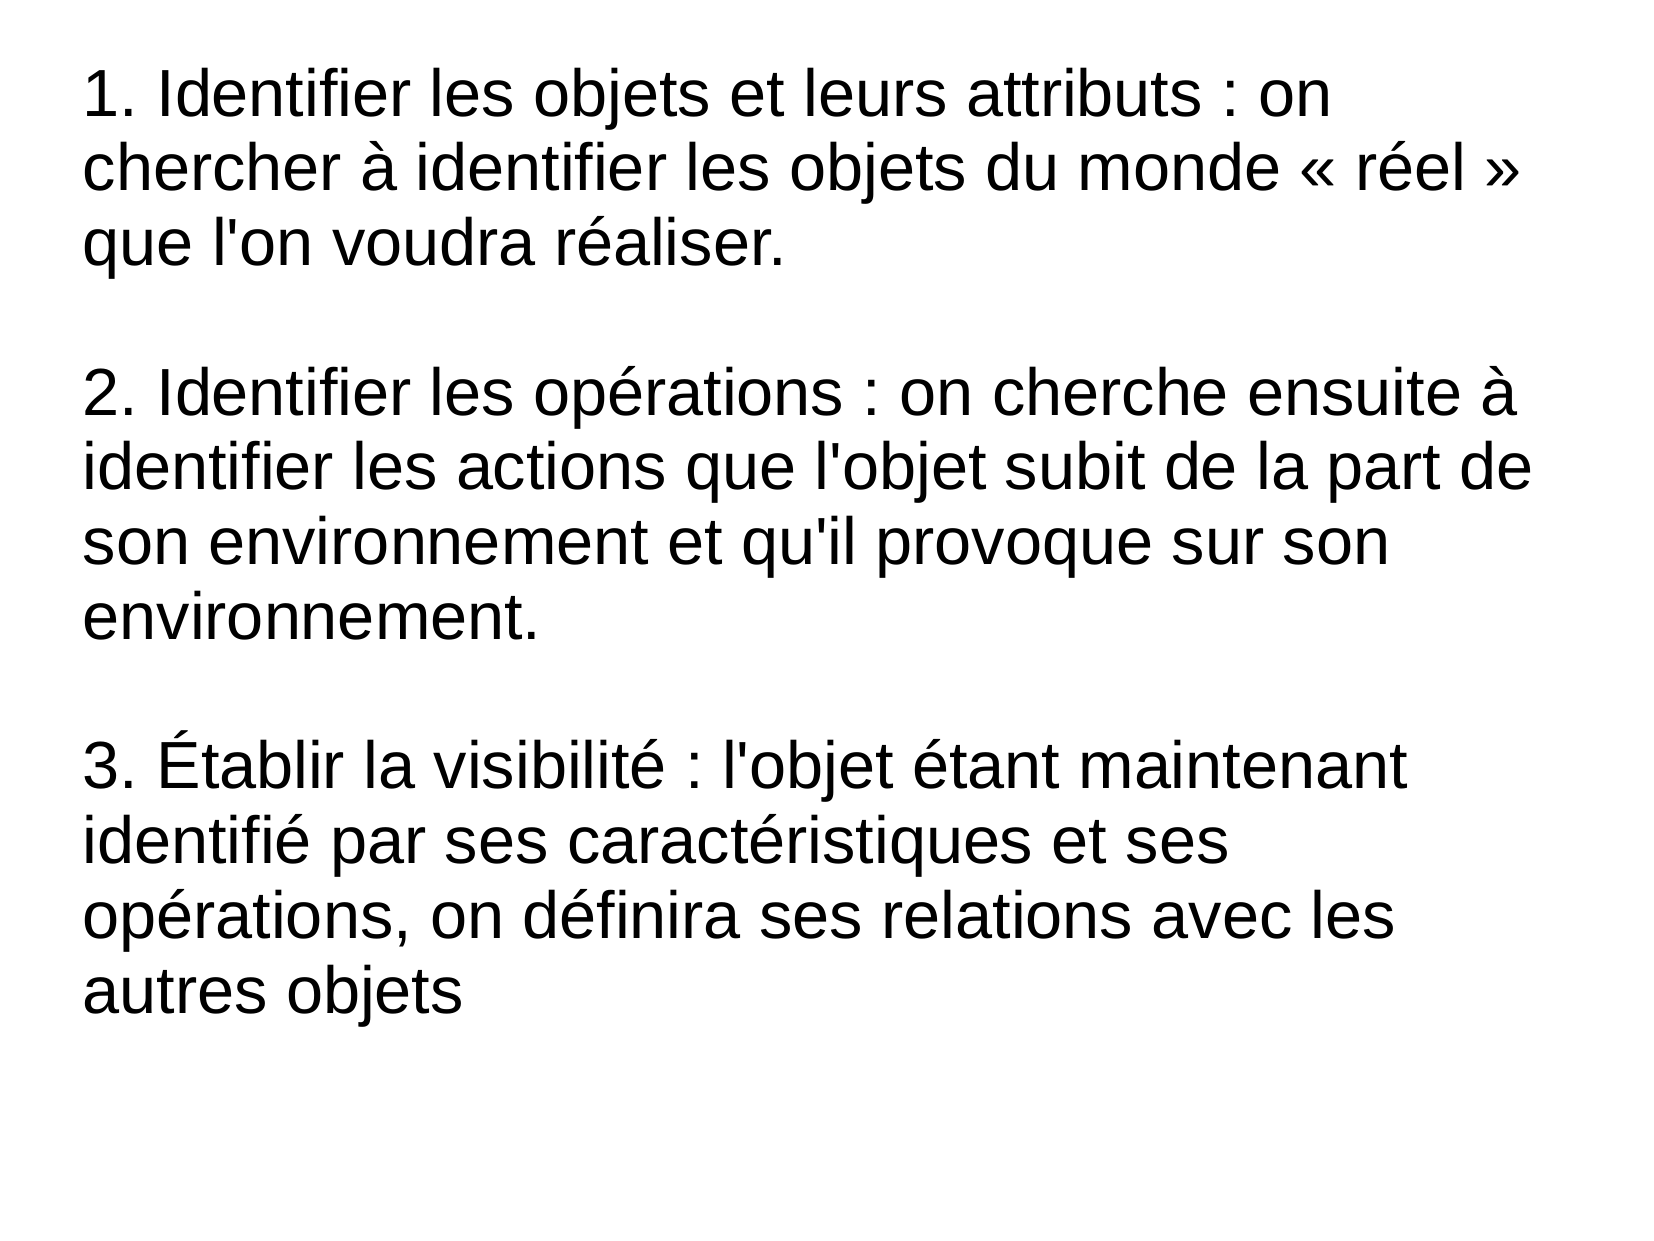

# 1. Identifier les objets et leurs attributs : on chercher à identifier les objets du monde « réel » que l'on voudra réaliser.
2. Identifier les opérations : on cherche ensuite à identifier les actions que l'objet subit de la part de son environnement et qu'il provoque sur son environnement.
3. Établir la visibilité : l'objet étant maintenant identifié par ses caractéristiques et ses opérations, on définira ses relations avec les autres objets